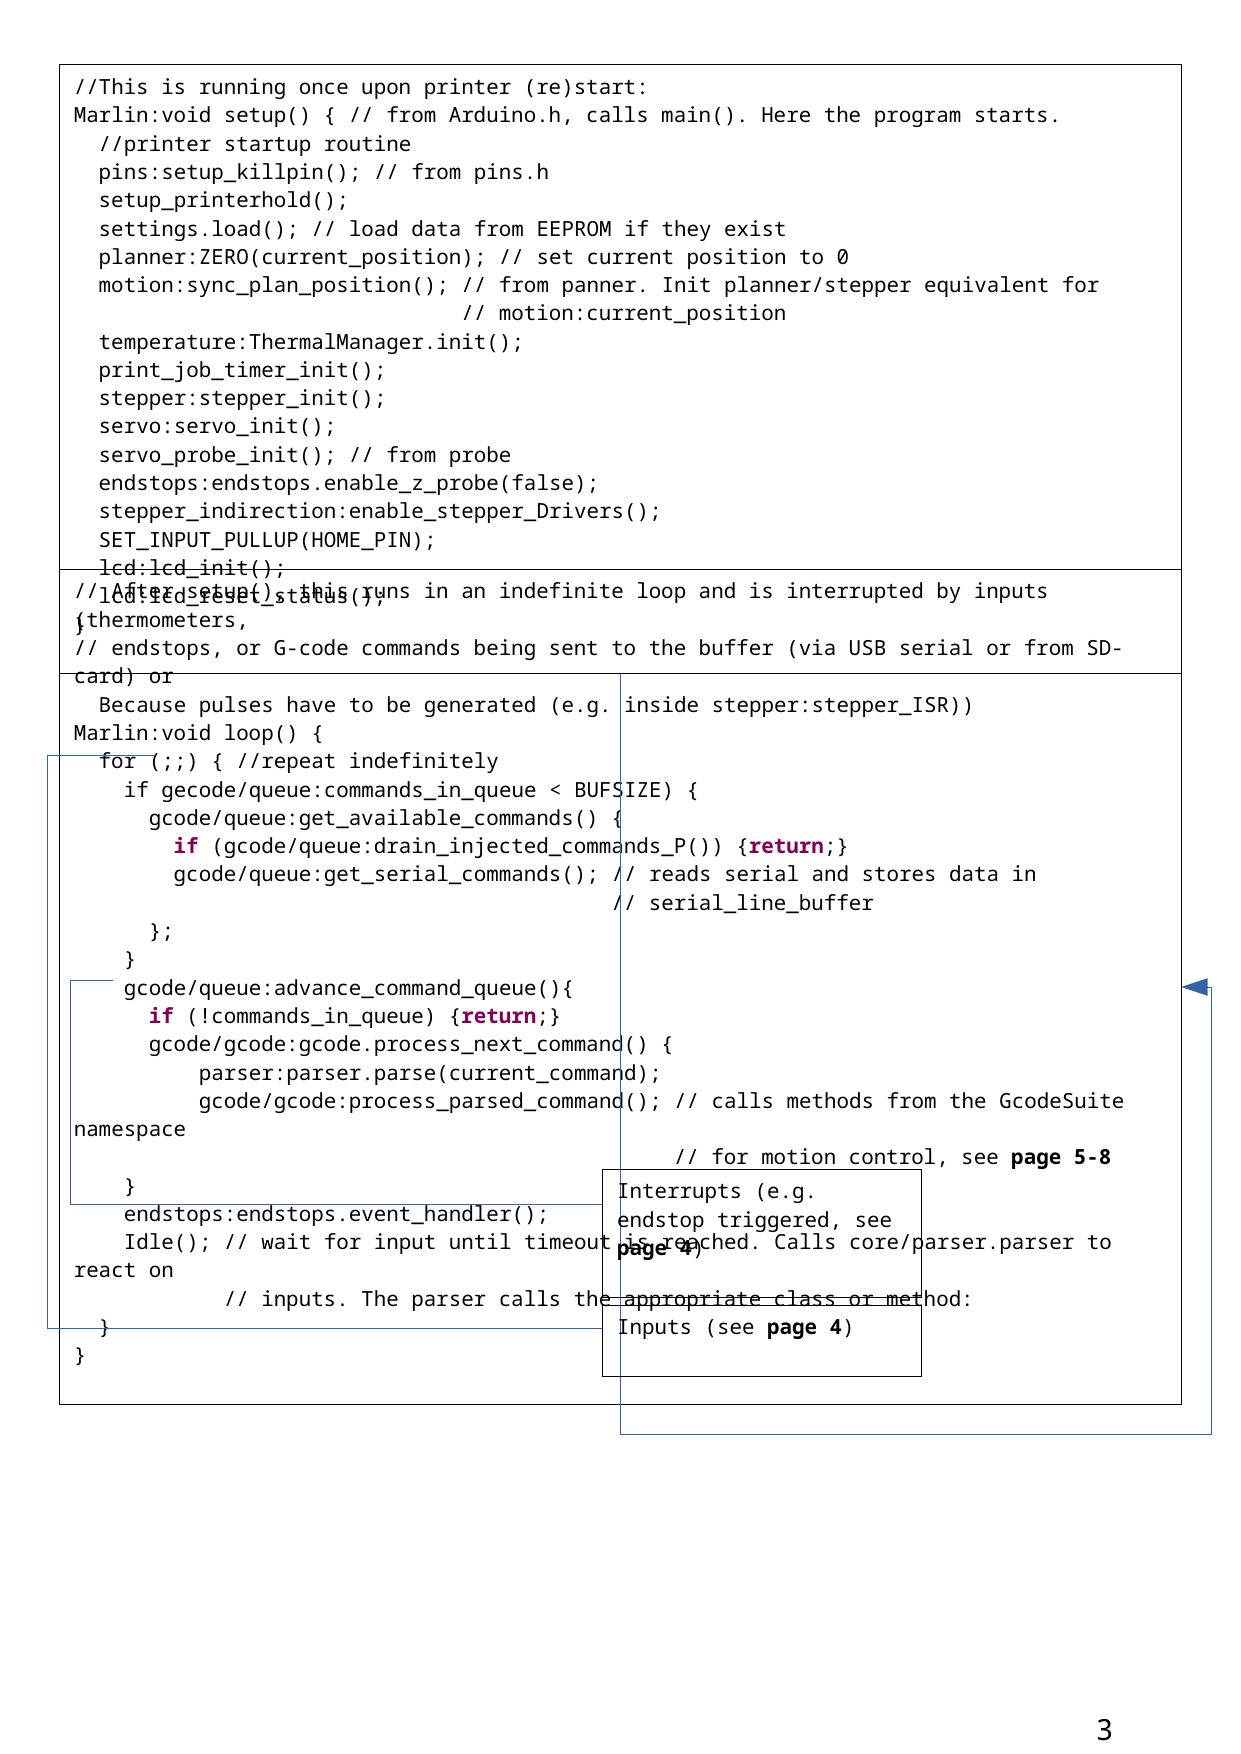

//This is running once upon printer (re)start:
Marlin:void setup() { // from Arduino.h, calls main(). Here the program starts.
 //printer startup routine
 pins:setup_killpin(); // from pins.h
 setup_printerhold();
 settings.load(); // load data from EEPROM if they exist
 planner:ZERO(current_position); // set current position to 0
 motion:sync_plan_position(); // from panner. Init planner/stepper equivalent for
 // motion:current_position
 temperature:ThermalManager.init();
 print_job_timer_init();
 stepper:stepper_init();
 servo:servo_init();
 servo_probe_init(); // from probe
 endstops:endstops.enable_z_probe(false);
 stepper_indirection:enable_stepper_Drivers();
 SET_INPUT_PULLUP(HOME_PIN);
 lcd:lcd_init();
 lcd:lcd_reset_status();
}
// After setup(), this runs in an indefinite loop and is interrupted by inputs (thermometers,
// endstops, or G-code commands being sent to the buffer (via USB serial or from SD-card) or
 Because pulses have to be generated (e.g. inside stepper:stepper_ISR))
Marlin:void loop() {
 for (;;) { //repeat indefinitely
 if gecode/queue:commands_in_queue < BUFSIZE) {
 gcode/queue:get_available_commands() {
 if (gcode/queue:drain_injected_commands_P()) {return;}
 gcode/queue:get_serial_commands(); // reads serial and stores data in
 // serial_line_buffer
 };
 }
 gcode/queue:advance_command_queue(){
 if (!commands_in_queue) {return;}
 gcode/gcode:gcode.process_next_command() {
 parser:parser.parse(current_command);
 gcode/gcode:process_parsed_command(); // calls methods from the GcodeSuite namespace
 // for motion control, see page 5-8
 }
 endstops:endstops.event_handler();
 Idle(); // wait for input until timeout is reached. Calls core/parser.parser to react on
 // inputs. The parser calls the appropriate class or method:
 }
}
Interrupts (e.g. endstop triggered, see page 4)
Inputs (see page 4)